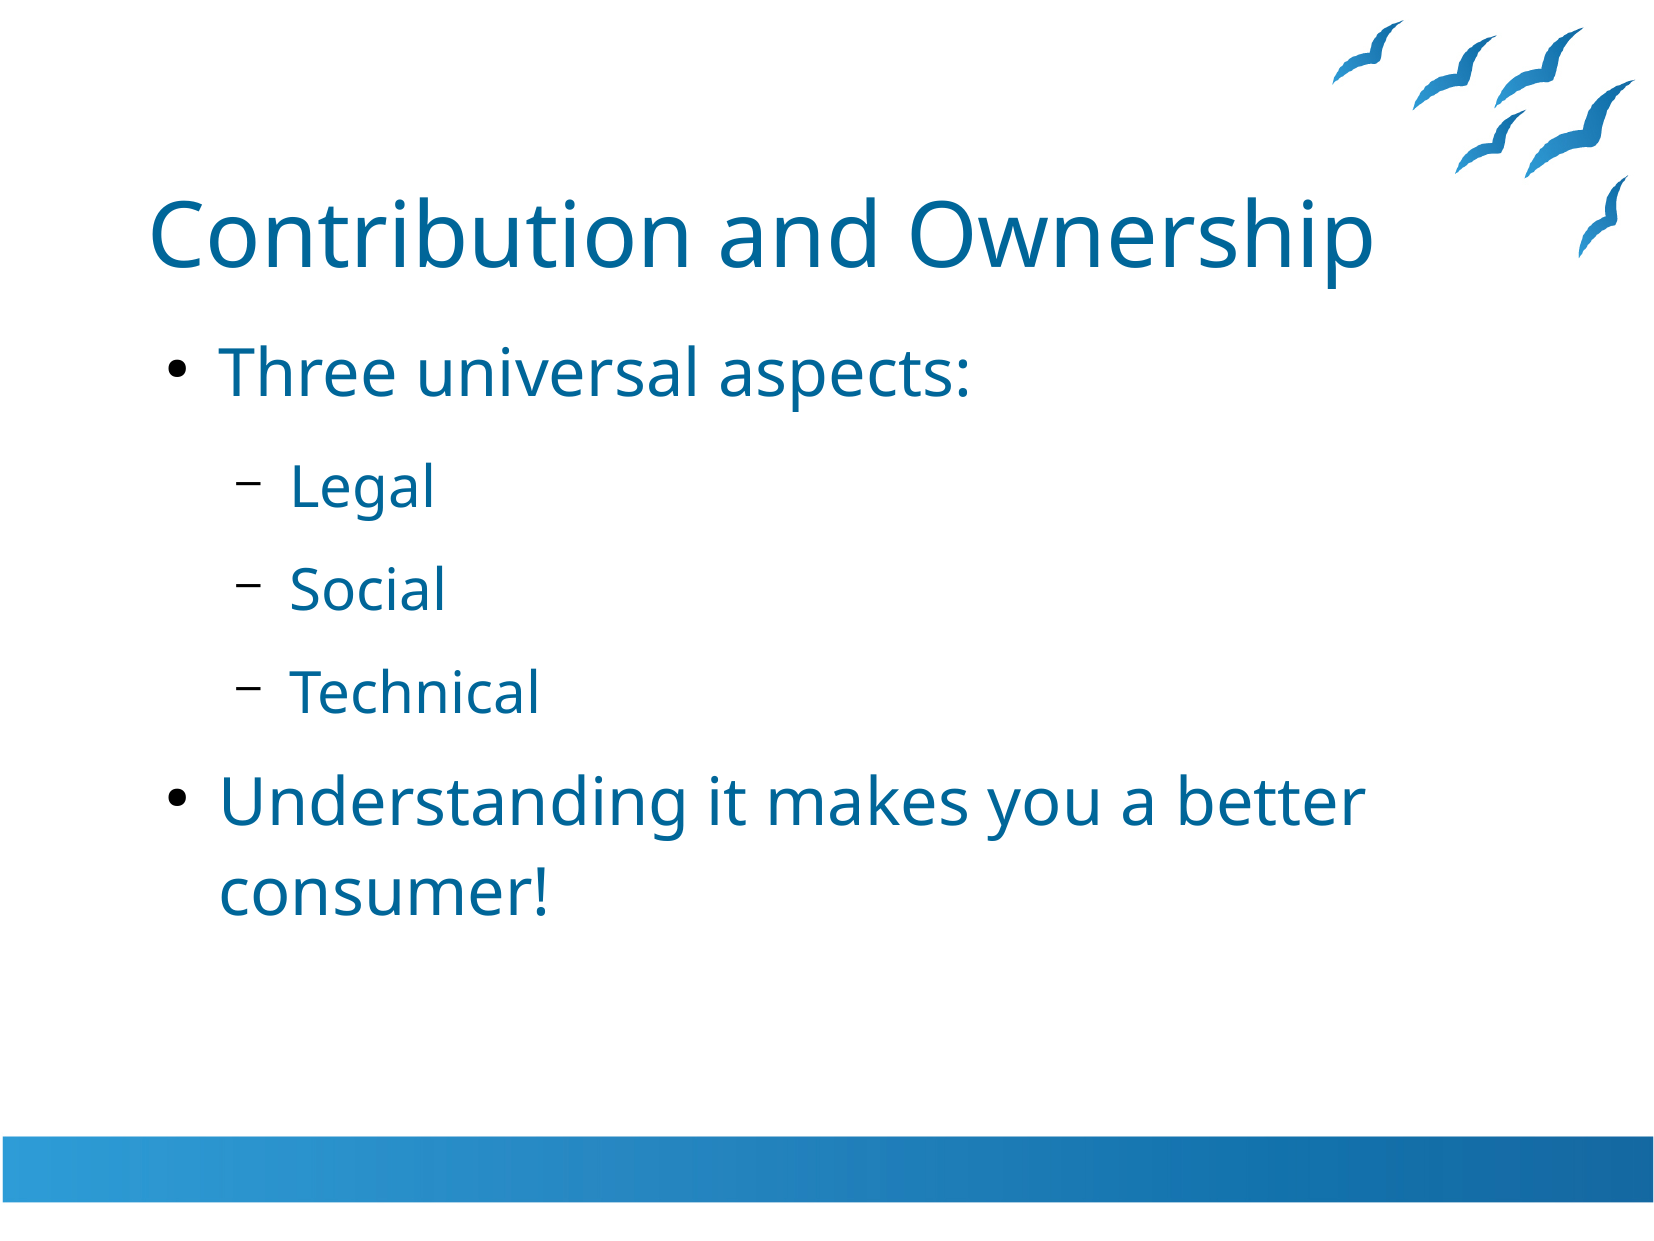

# Contribution and Ownership
Three universal aspects:
Legal
Social
Technical
Understanding it makes you a better consumer!